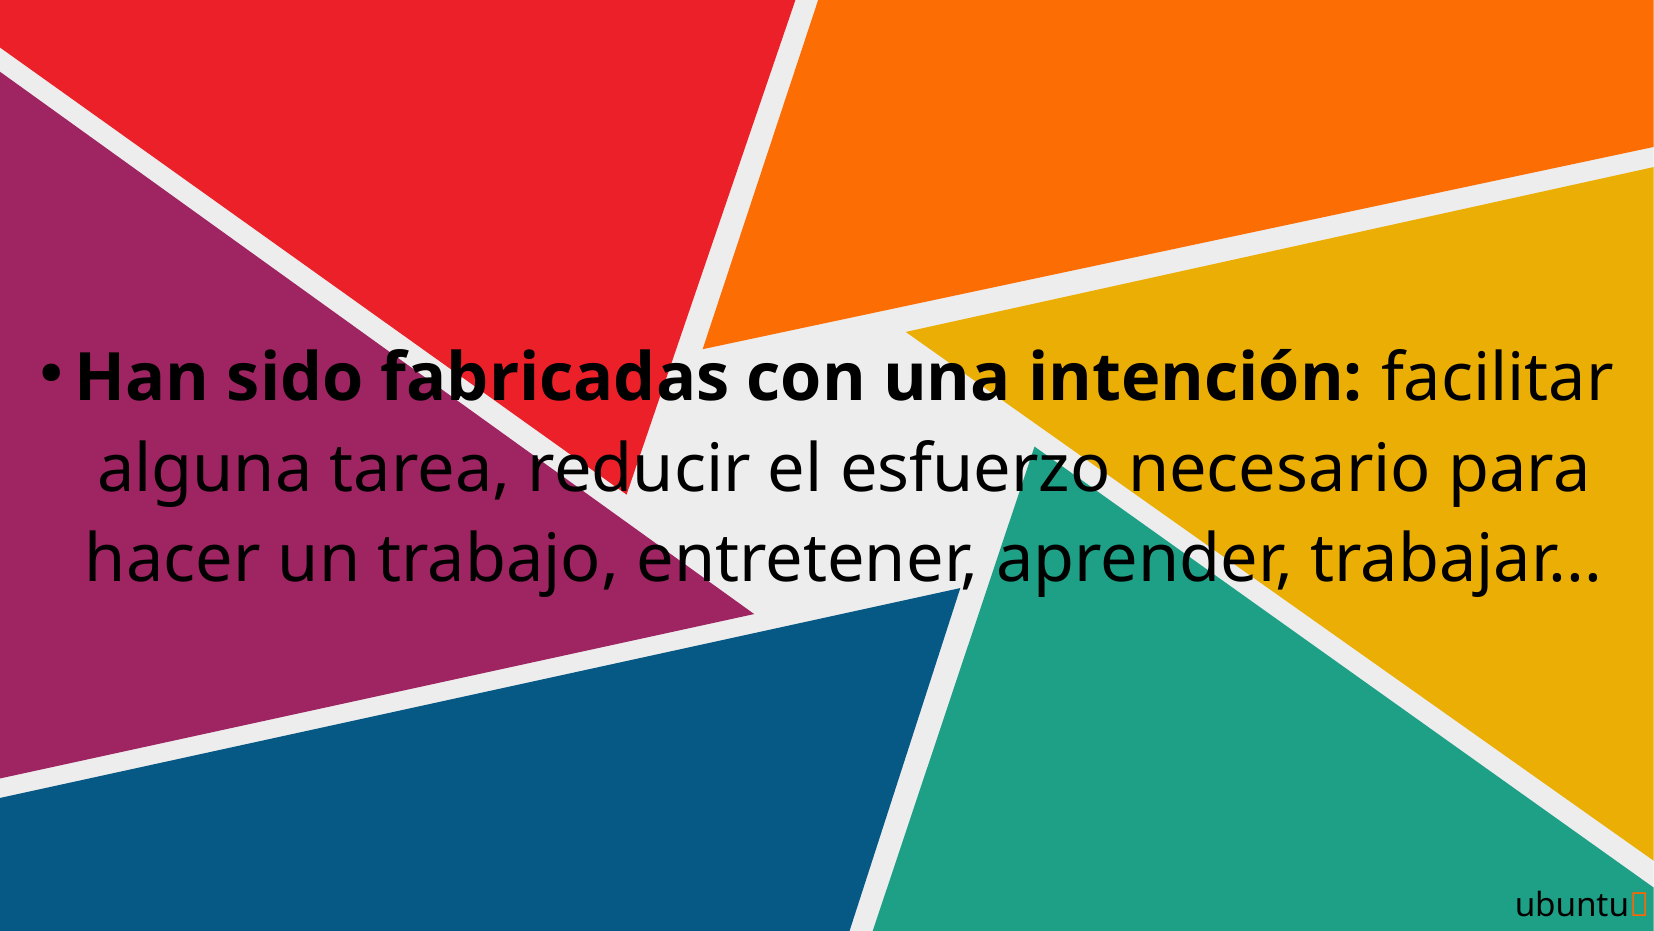

# Han sido fabricadas con una intención: facilitar alguna tarea, reducir el esfuerzo necesario para hacer un trabajo, entretener, aprender, trabajar...
ubuntu